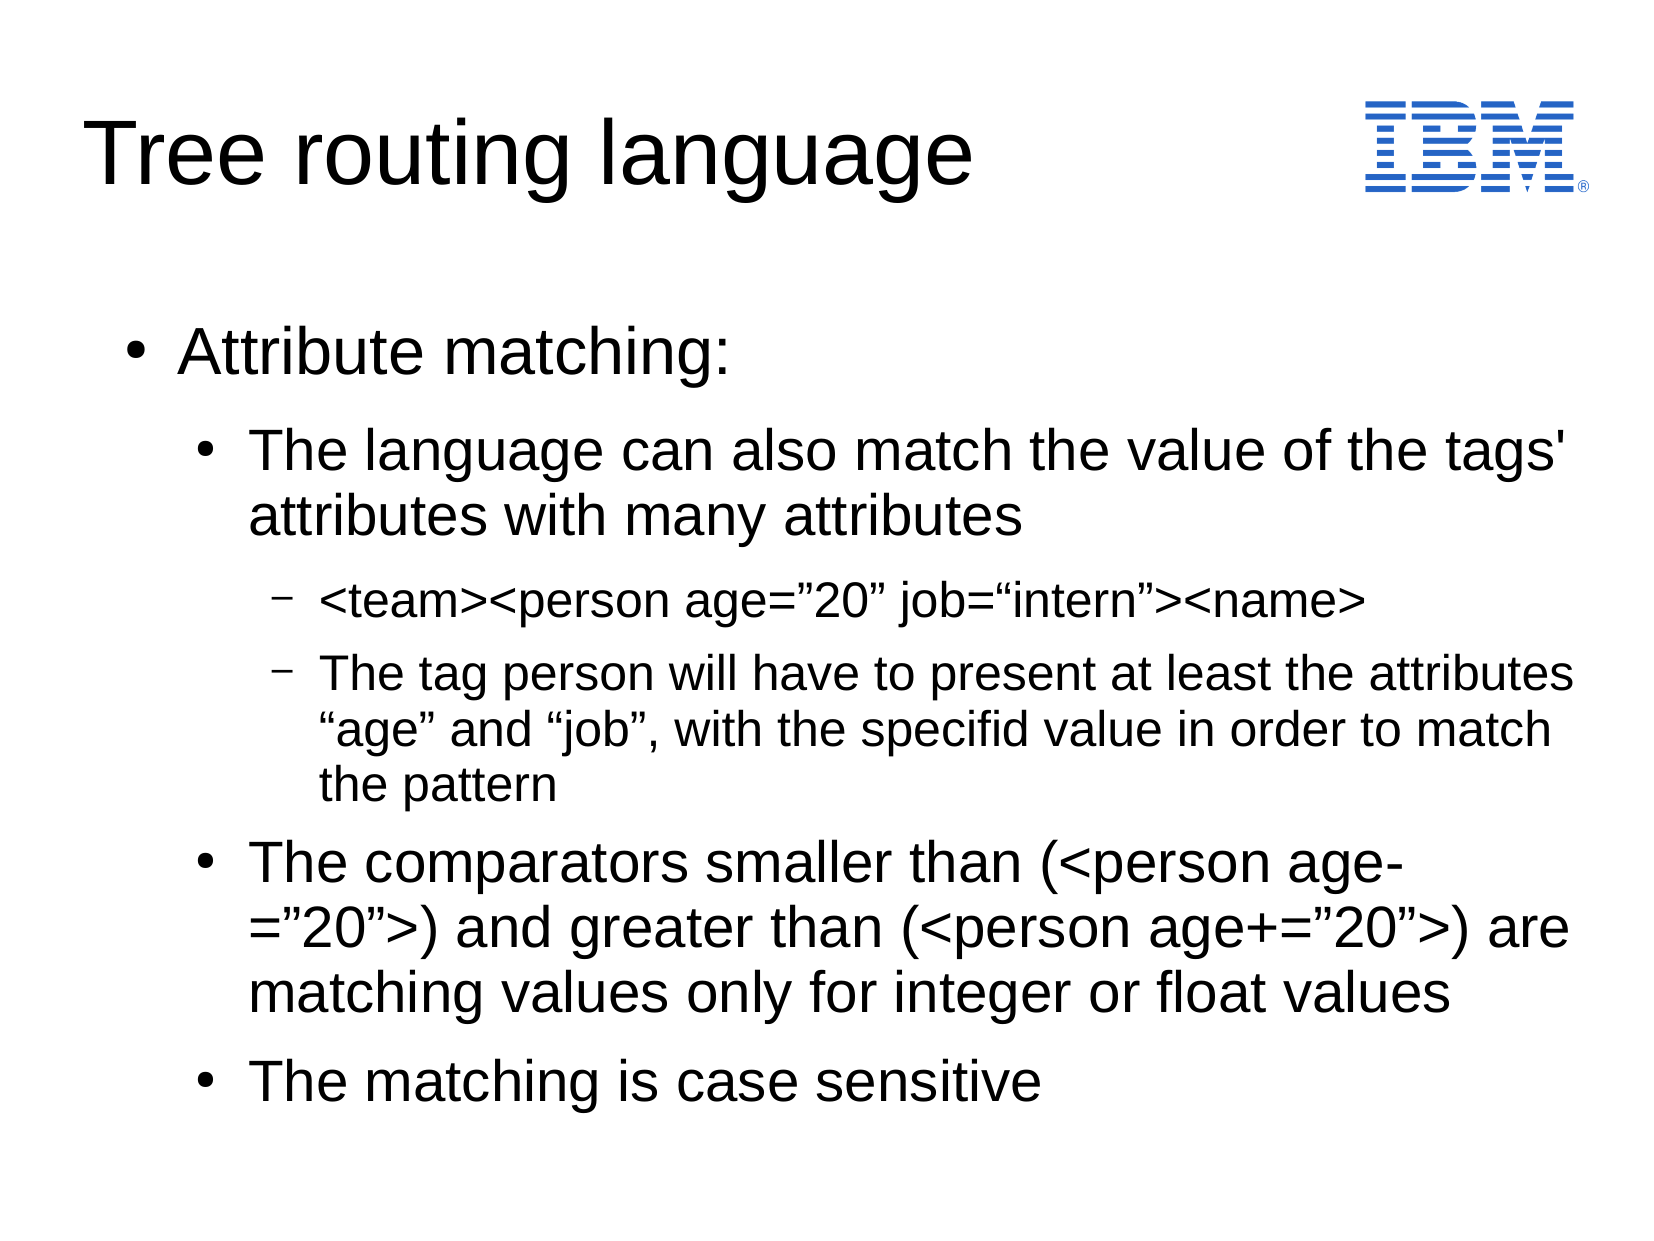

# Tree routing language
Attribute matching:
The language can also match the value of the tags' attributes with many attributes
<team><person age=”20” job=“intern”><name>
The tag person will have to present at least the attributes “age” and “job”, with the specifid value in order to match the pattern
The comparators smaller than (<person age-=”20”>) and greater than (<person age+=”20”>) are matching values only for integer or float values
The matching is case sensitive